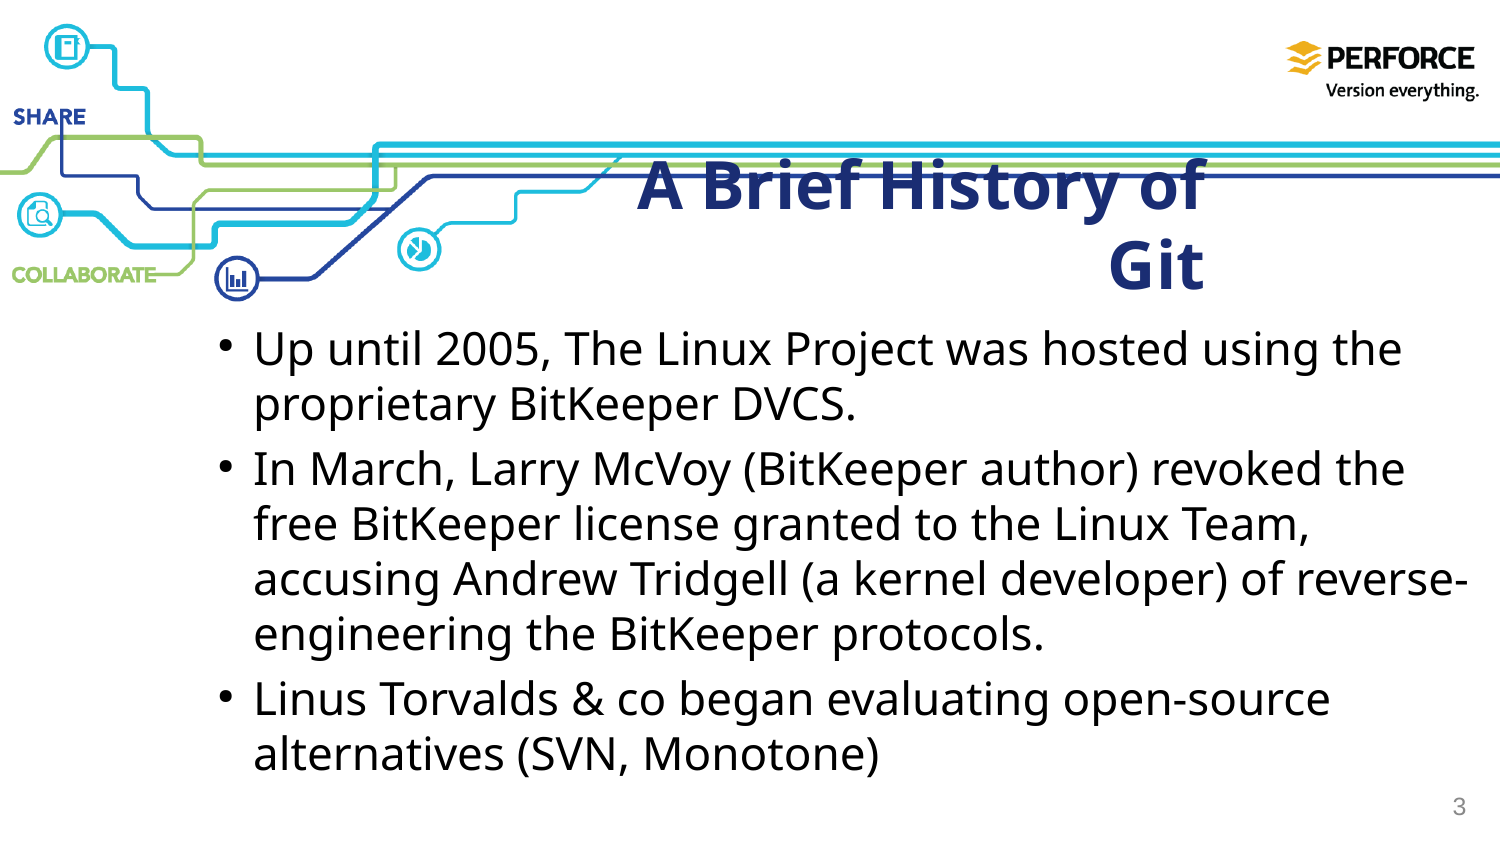

# A Brief History of Git
Up until 2005, The Linux Project was hosted using the proprietary BitKeeper DVCS.
In March, Larry McVoy (BitKeeper author) revoked the free BitKeeper license granted to the Linux Team, accusing Andrew Tridgell (a kernel developer) of reverse-engineering the BitKeeper protocols.
Linus Torvalds & co began evaluating open-source alternatives (SVN, Monotone)